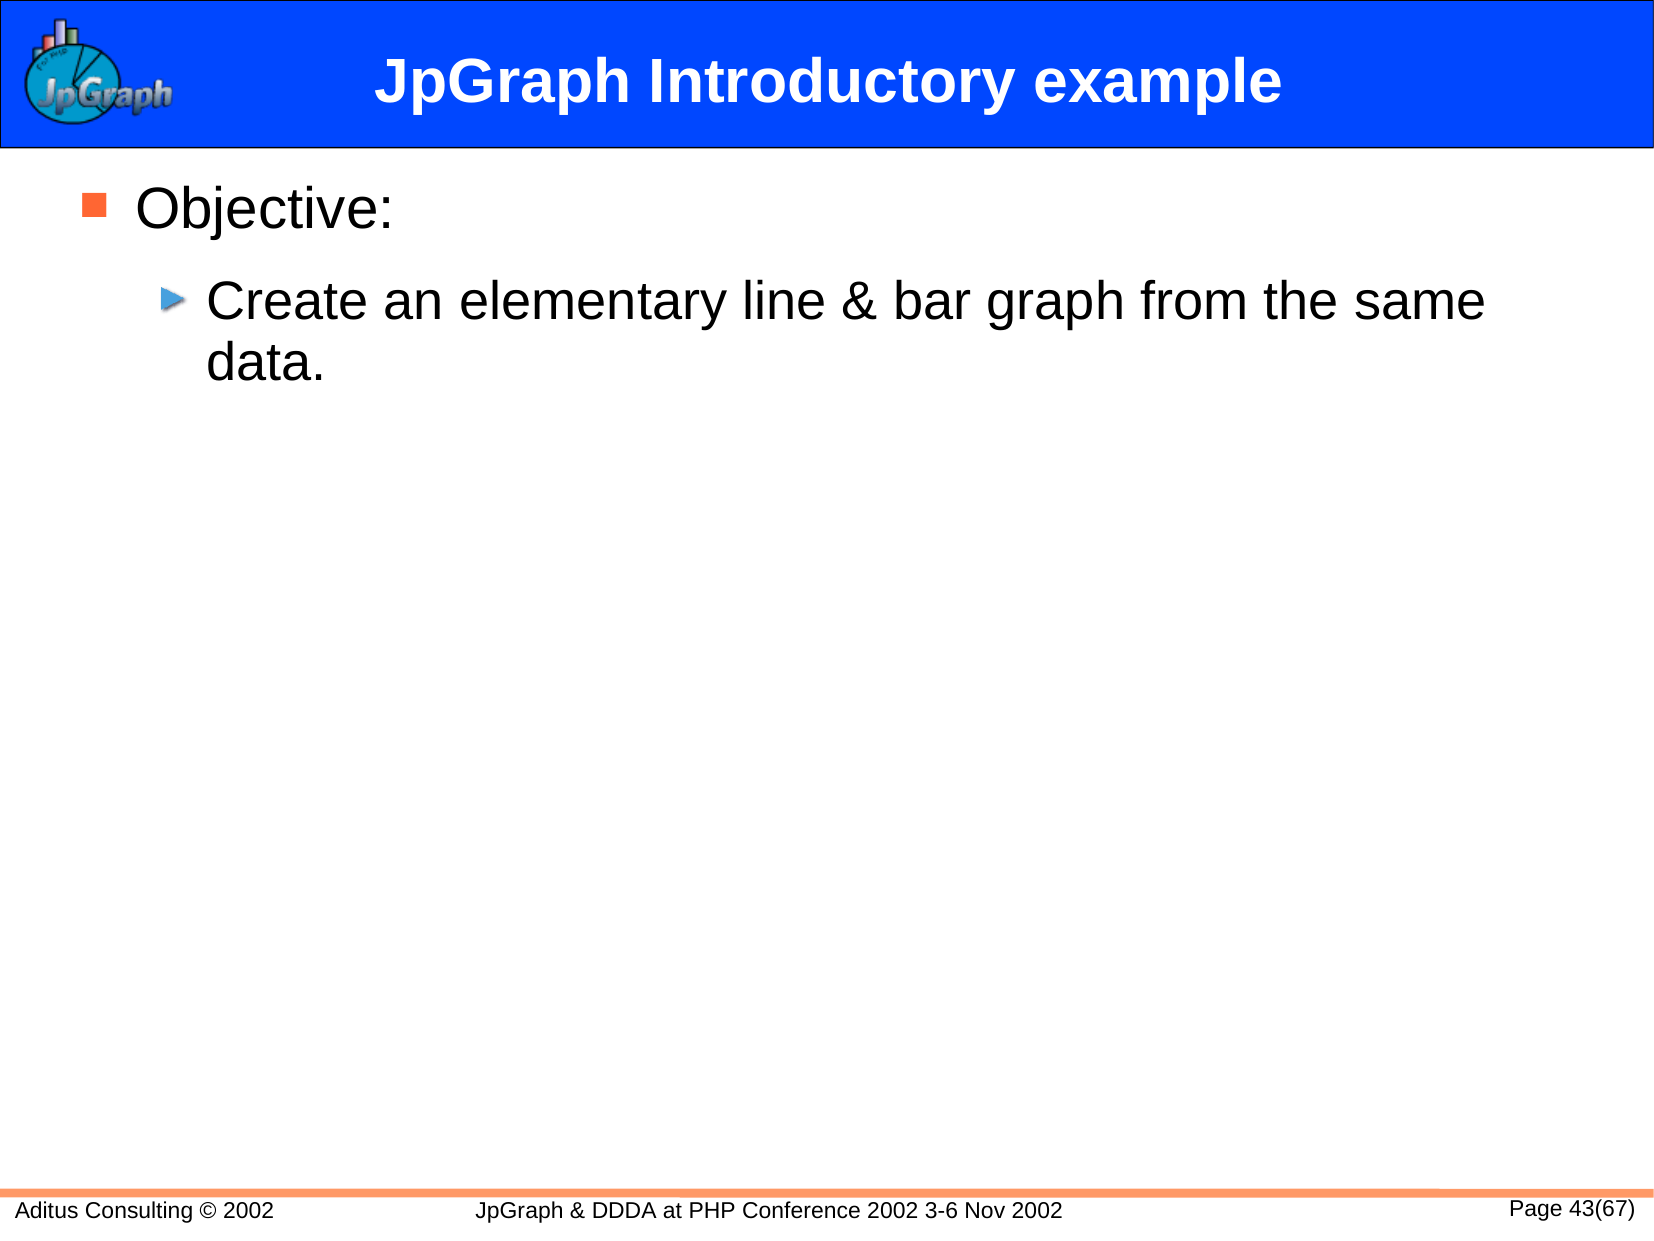

# JpGraph Introductory example
Objective:
Create an elementary line & bar graph from the same data.